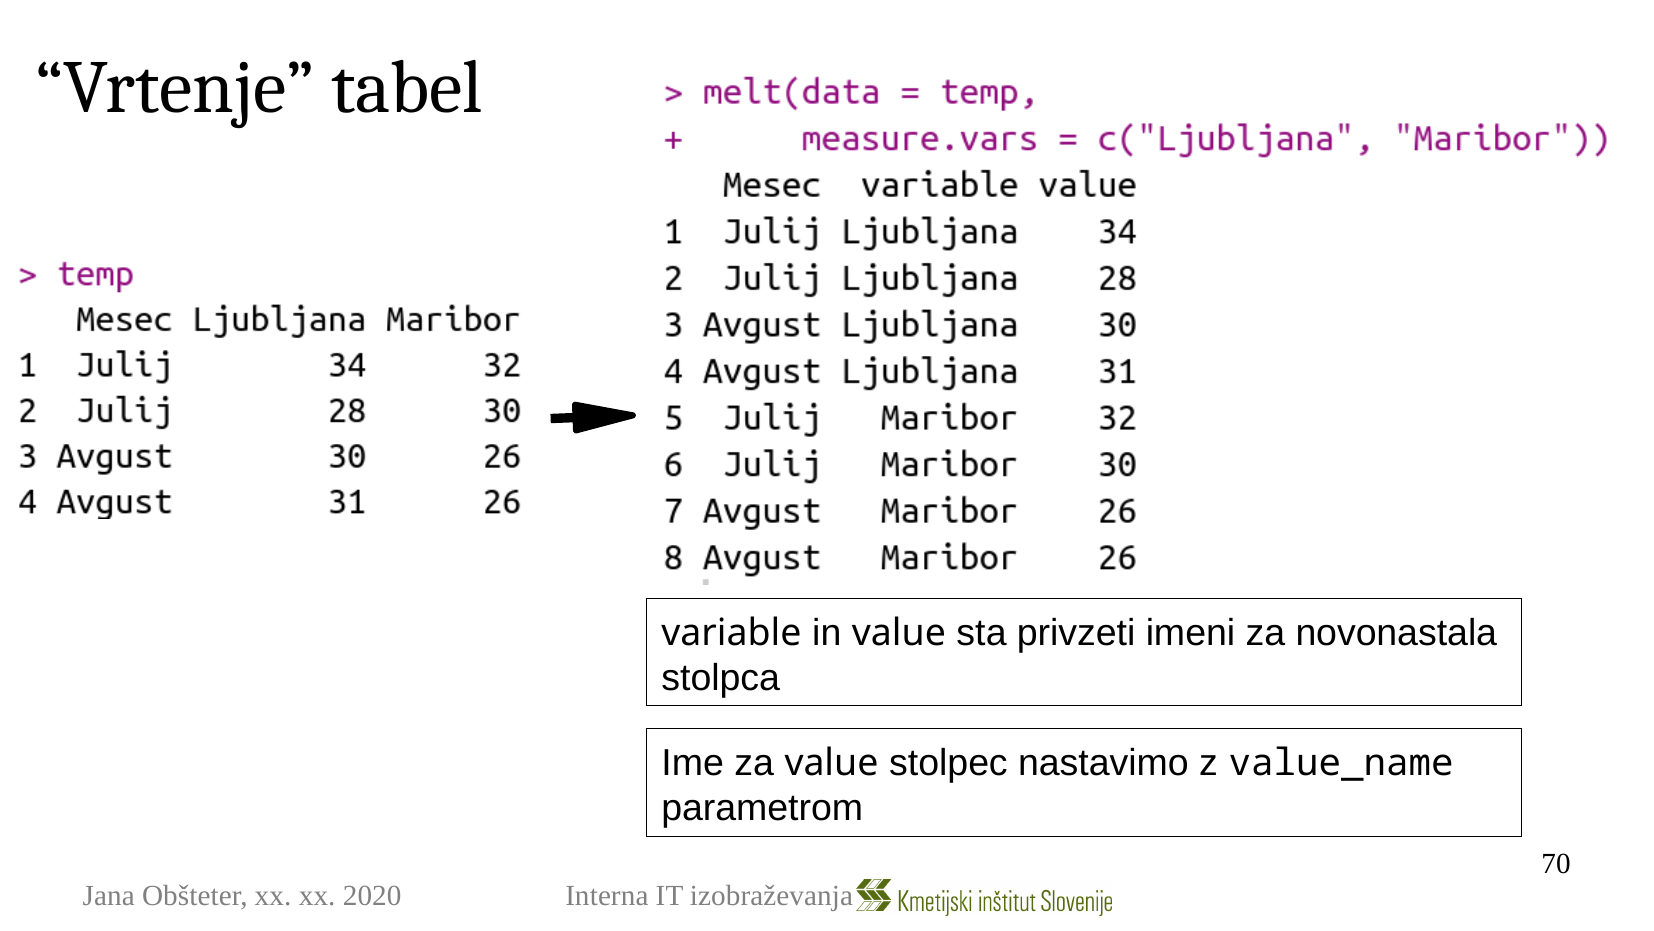

# “Vrtenje” tabel
variable in value sta privzeti imeni za novonastala stolpca
Ime za value stolpec nastavimo z value_name parametrom
70